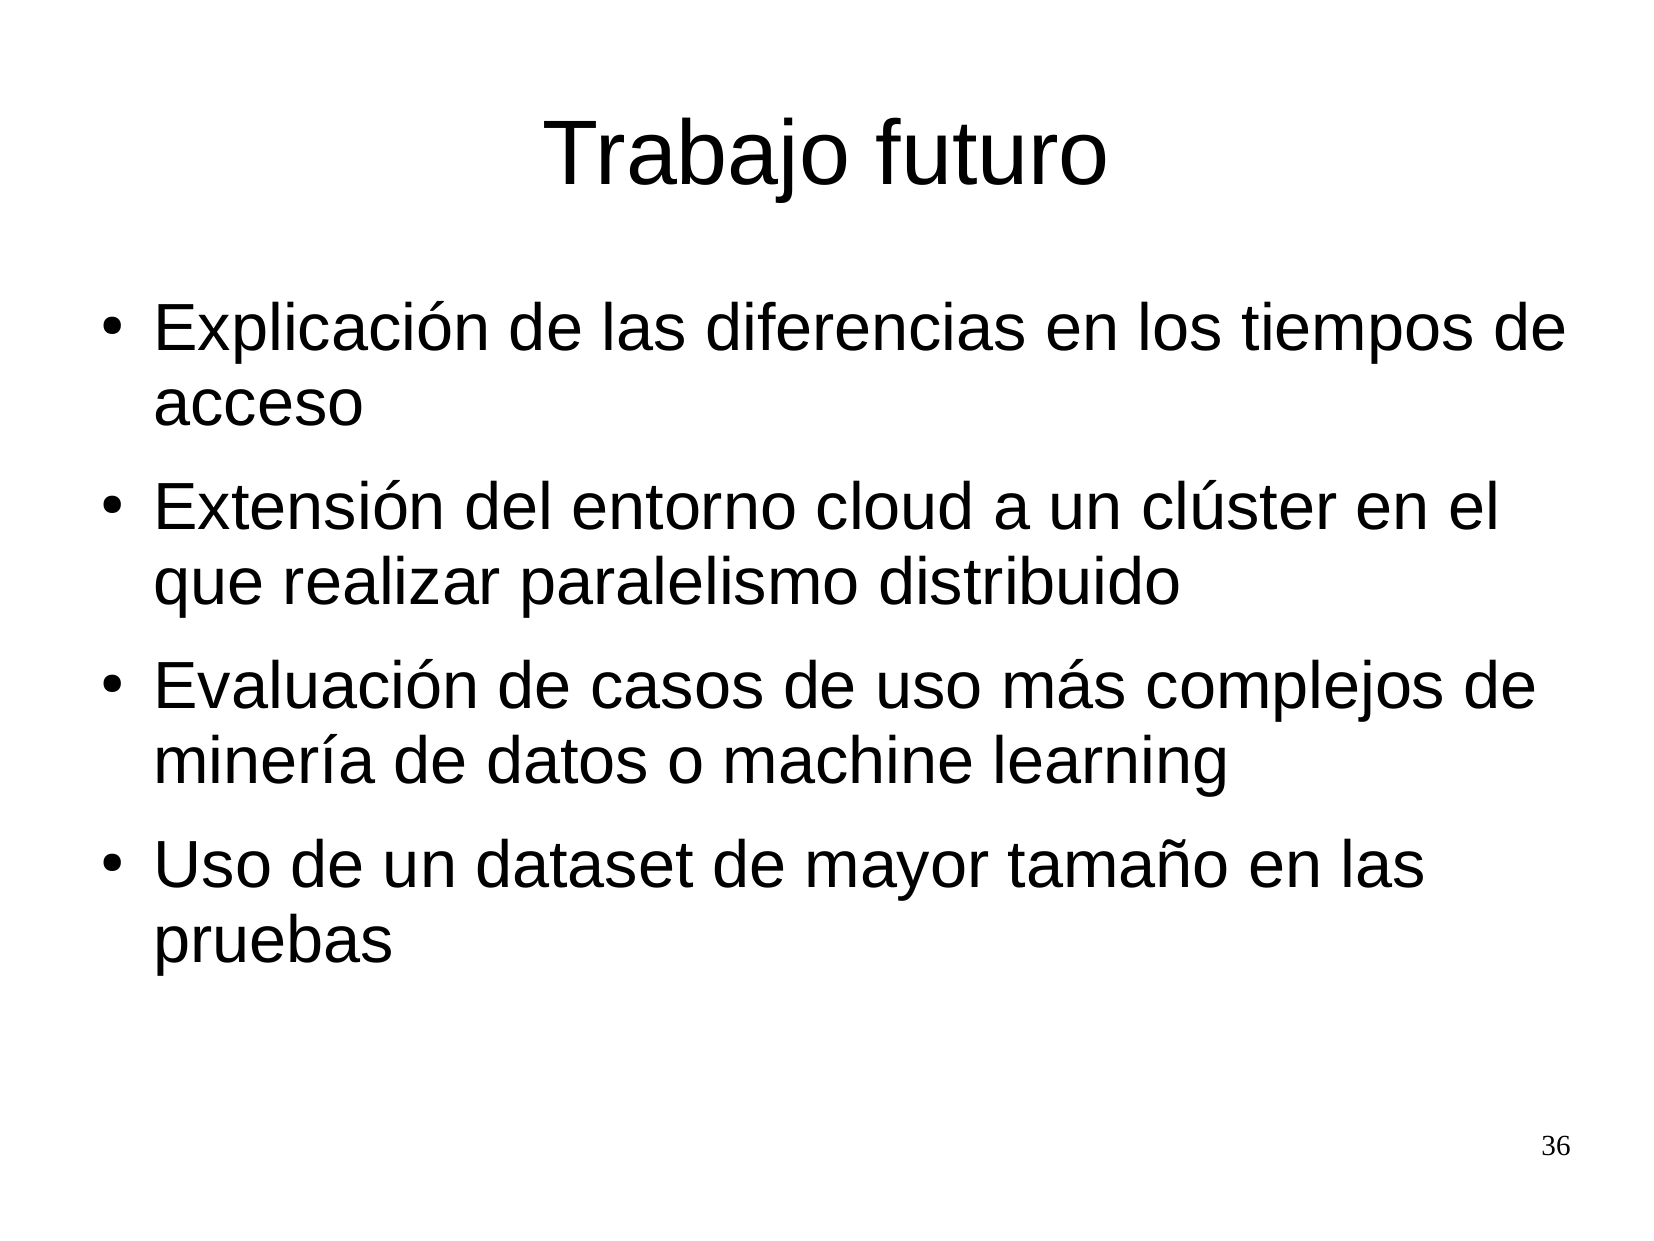

# Trabajo futuro
Explicación de las diferencias en los tiempos de acceso
Extensión del entorno cloud a un clúster en el que realizar paralelismo distribuido
Evaluación de casos de uso más complejos de minería de datos o machine learning
Uso de un dataset de mayor tamaño en las pruebas
36